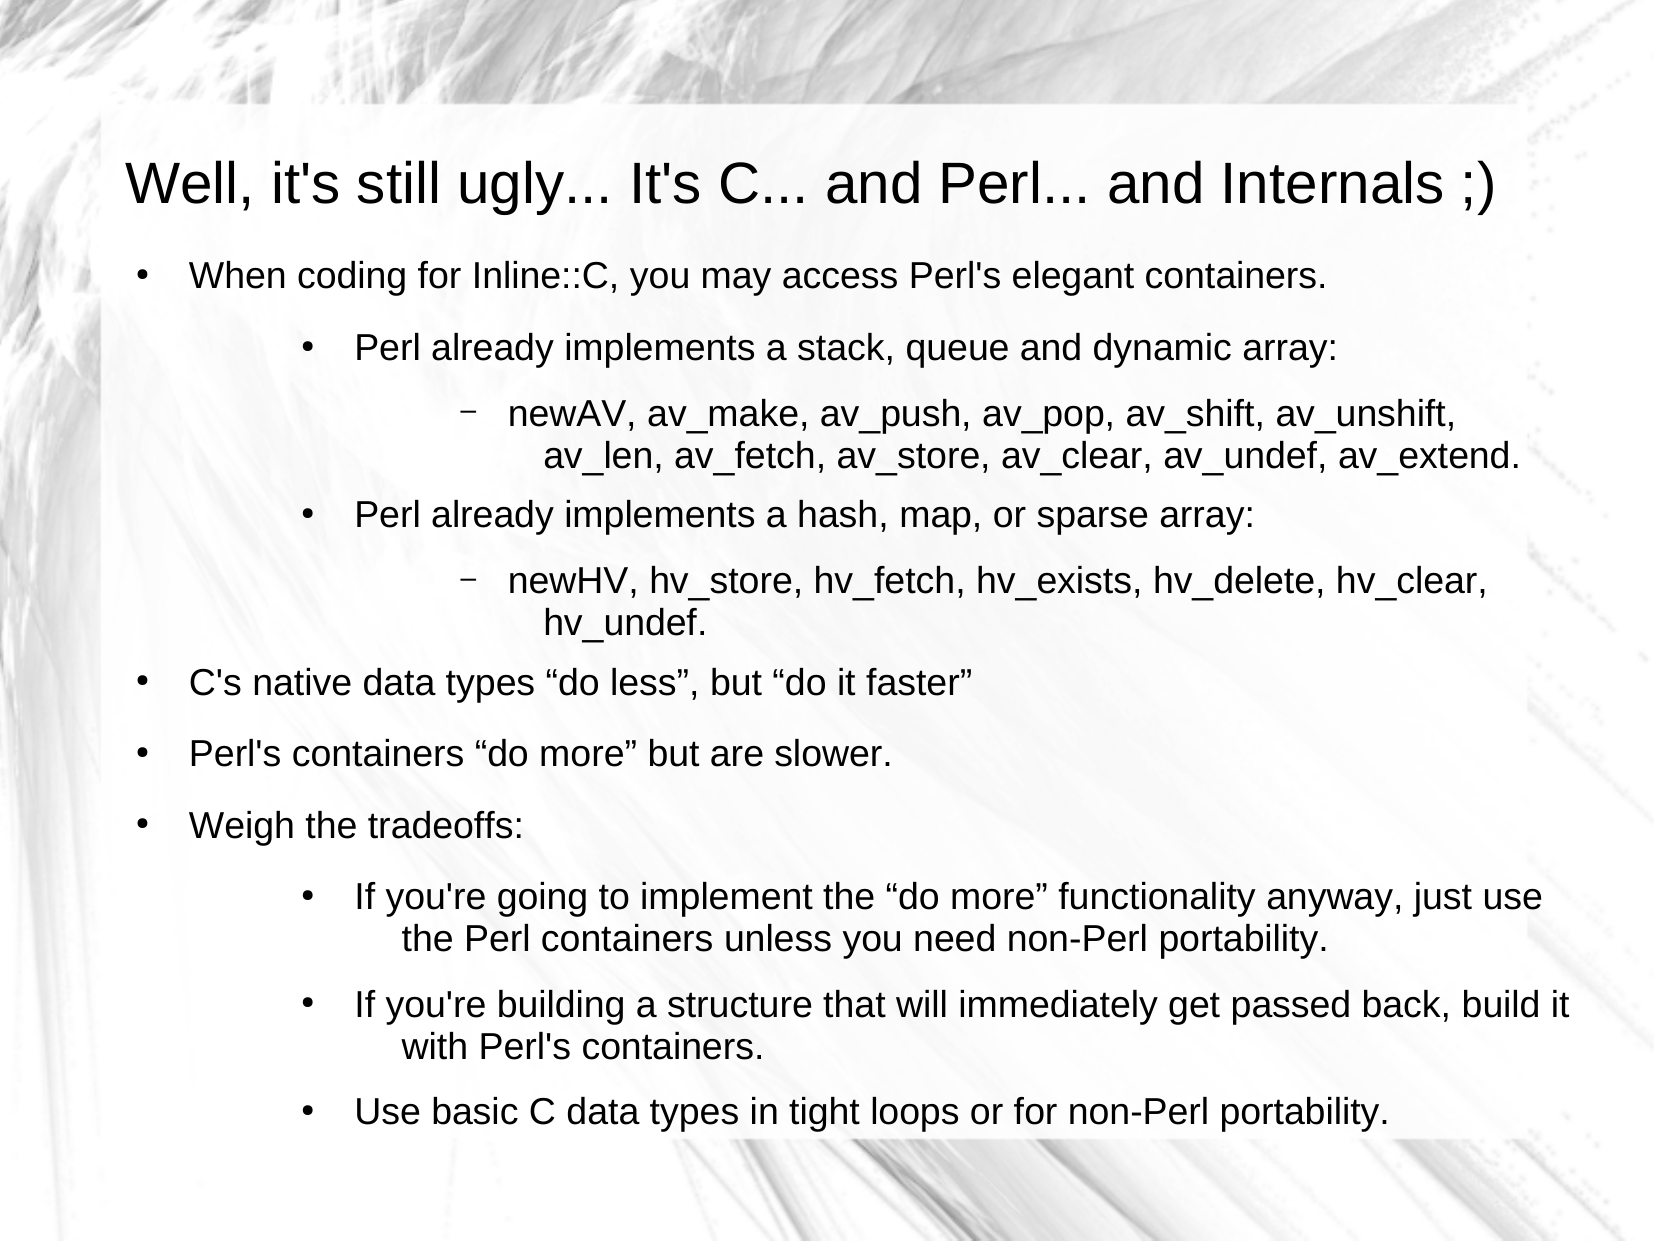

# Well, it's still ugly... It's C... and Perl... and Internals ;)
When coding for Inline::C, you may access Perl's elegant containers.
Perl already implements a stack, queue and dynamic array:
newAV, av_make, av_push, av_pop, av_shift, av_unshift, av_len, av_fetch, av_store, av_clear, av_undef, av_extend.
Perl already implements a hash, map, or sparse array:
newHV, hv_store, hv_fetch, hv_exists, hv_delete, hv_clear, hv_undef.
C's native data types “do less”, but “do it faster”
Perl's containers “do more” but are slower.
Weigh the tradeoffs:
If you're going to implement the “do more” functionality anyway, just use the Perl containers unless you need non-Perl portability.
If you're building a structure that will immediately get passed back, build it with Perl's containers.
Use basic C data types in tight loops or for non-Perl portability.